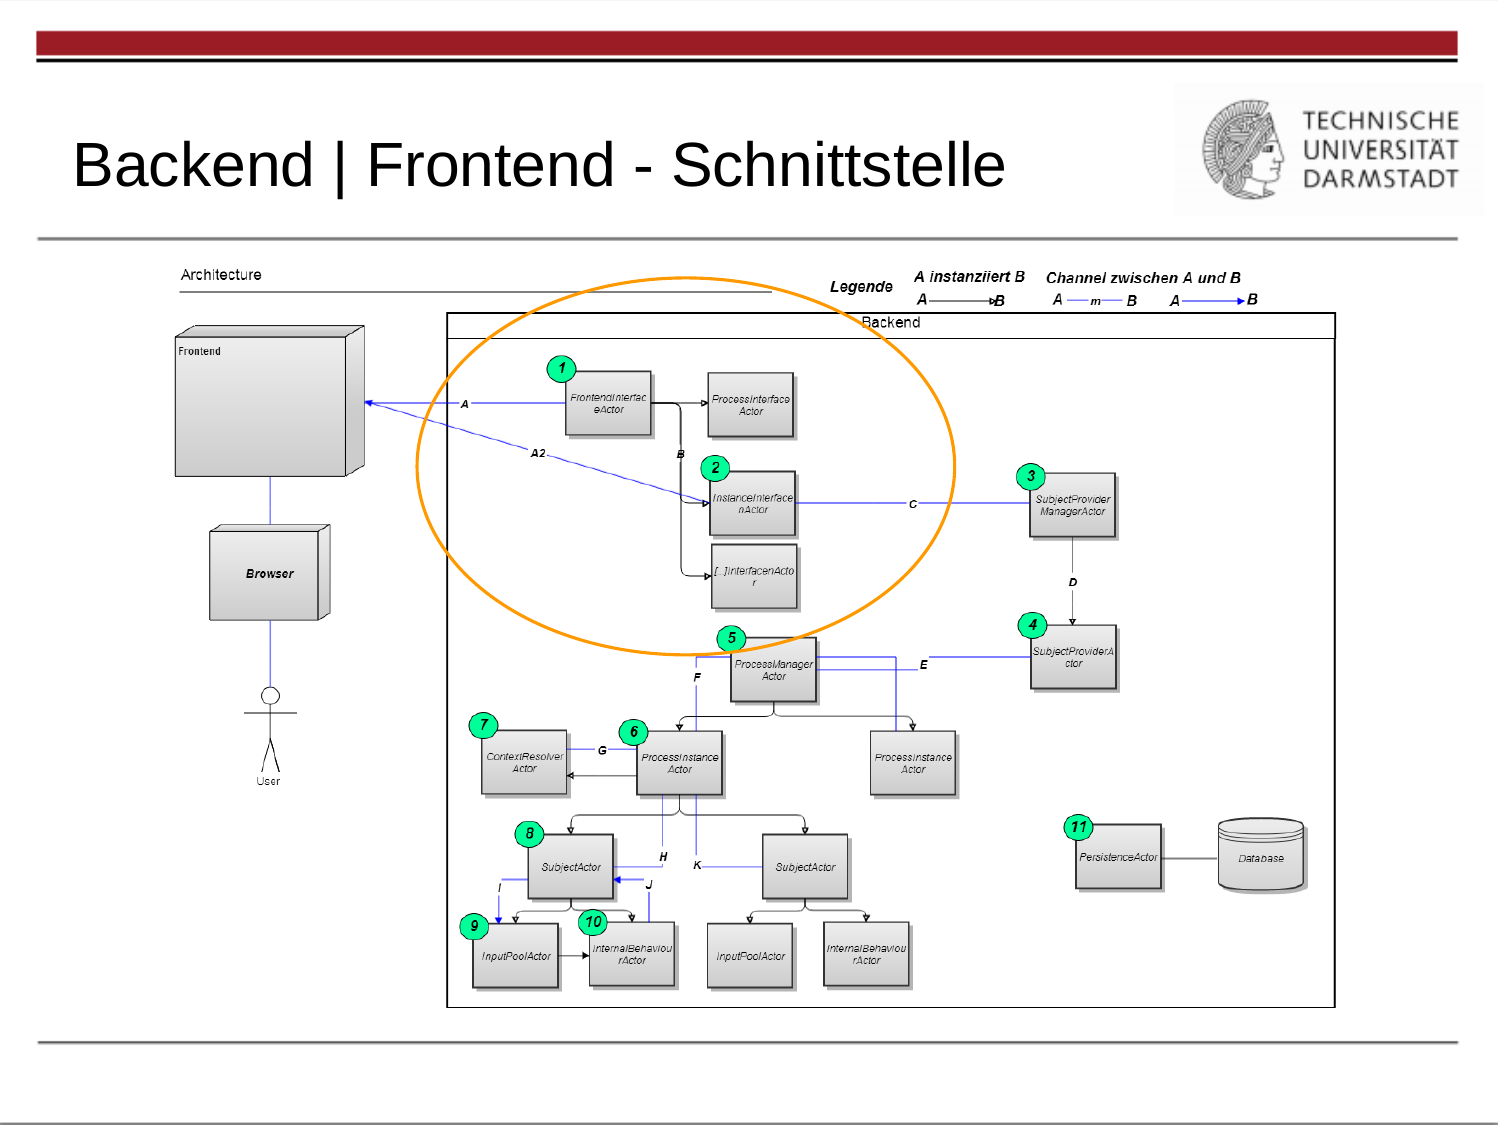

Gliederung
Backend | Frontend - Schnittstelle
#